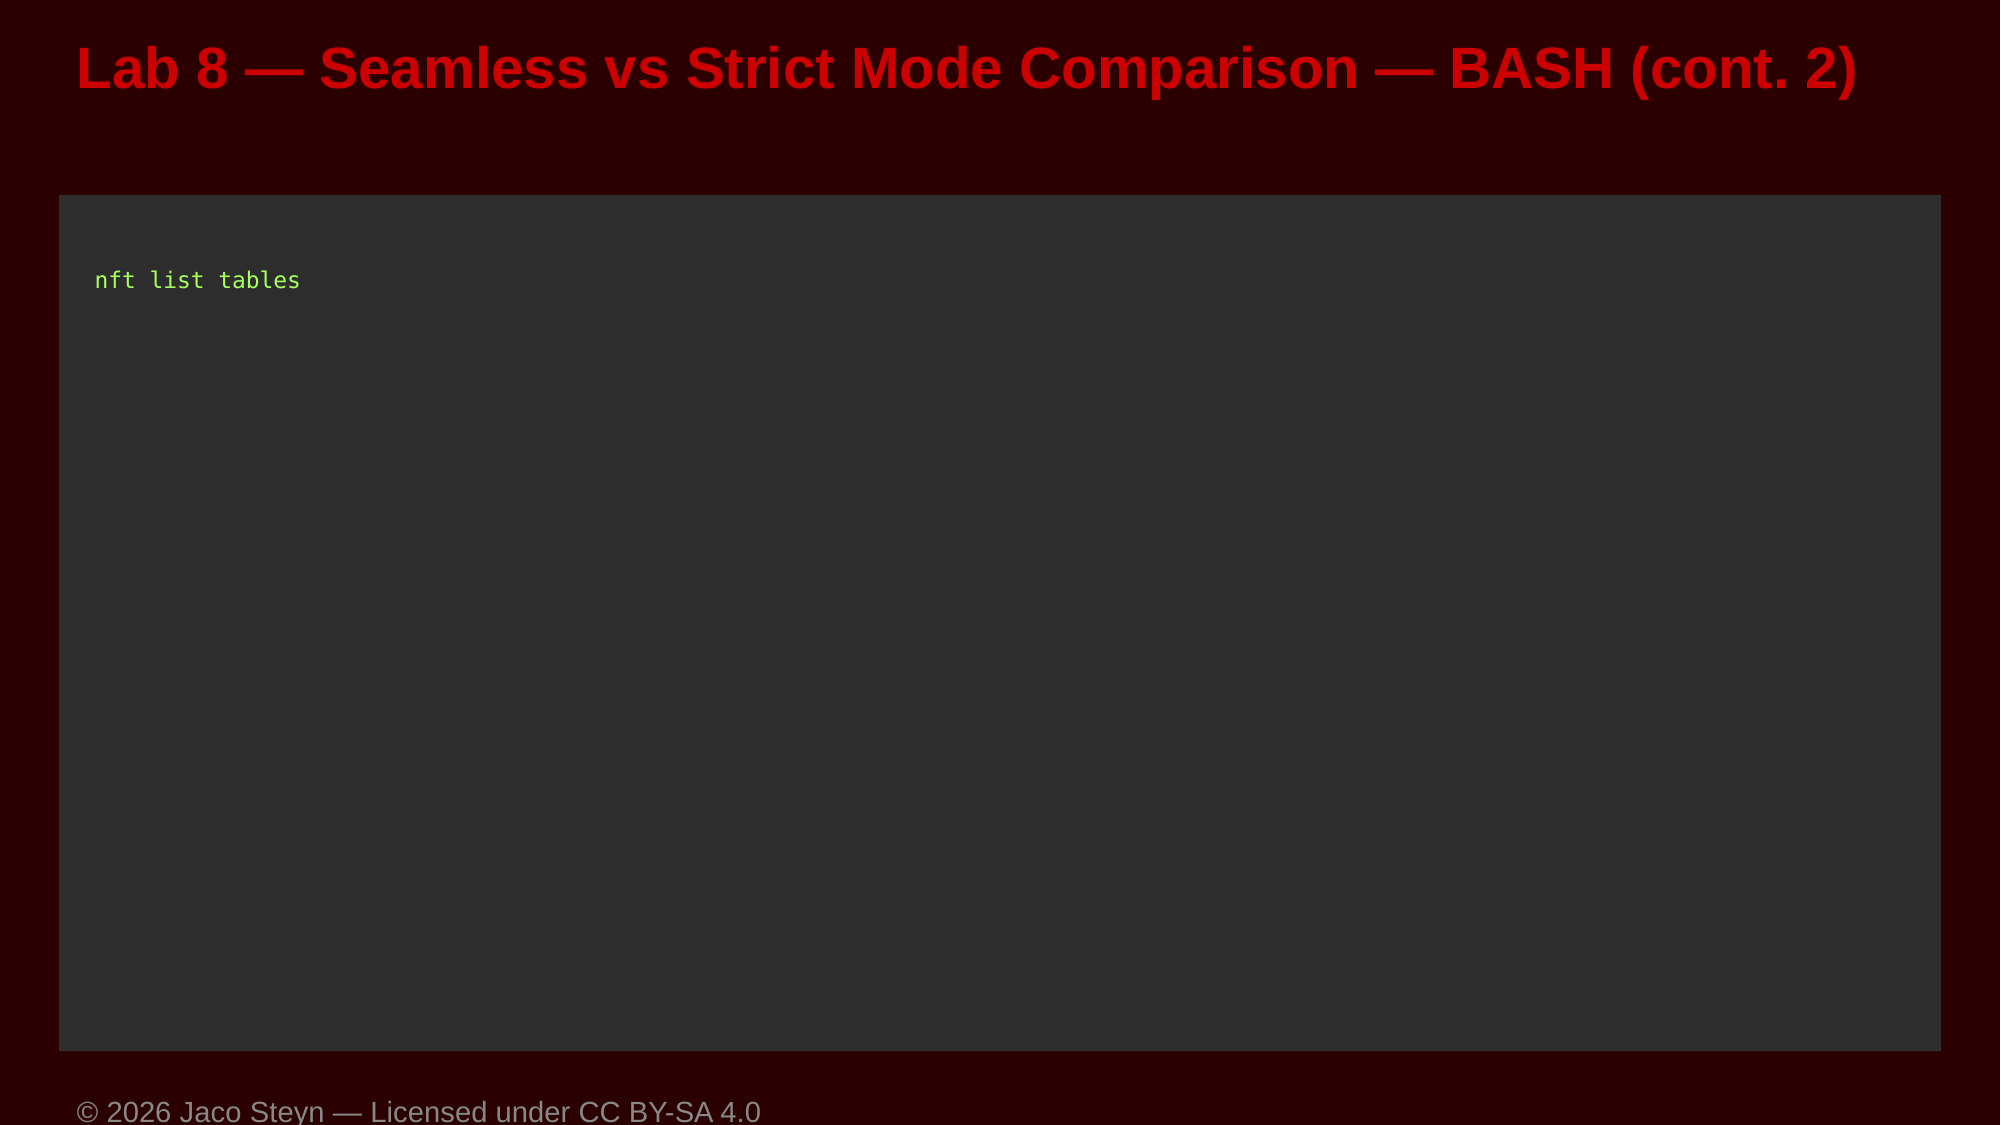

Lab 8 — Seamless vs Strict Mode Comparison — BASH (cont. 2)
nft list tables
© 2026 Jaco Steyn — Licensed under CC BY-SA 4.0